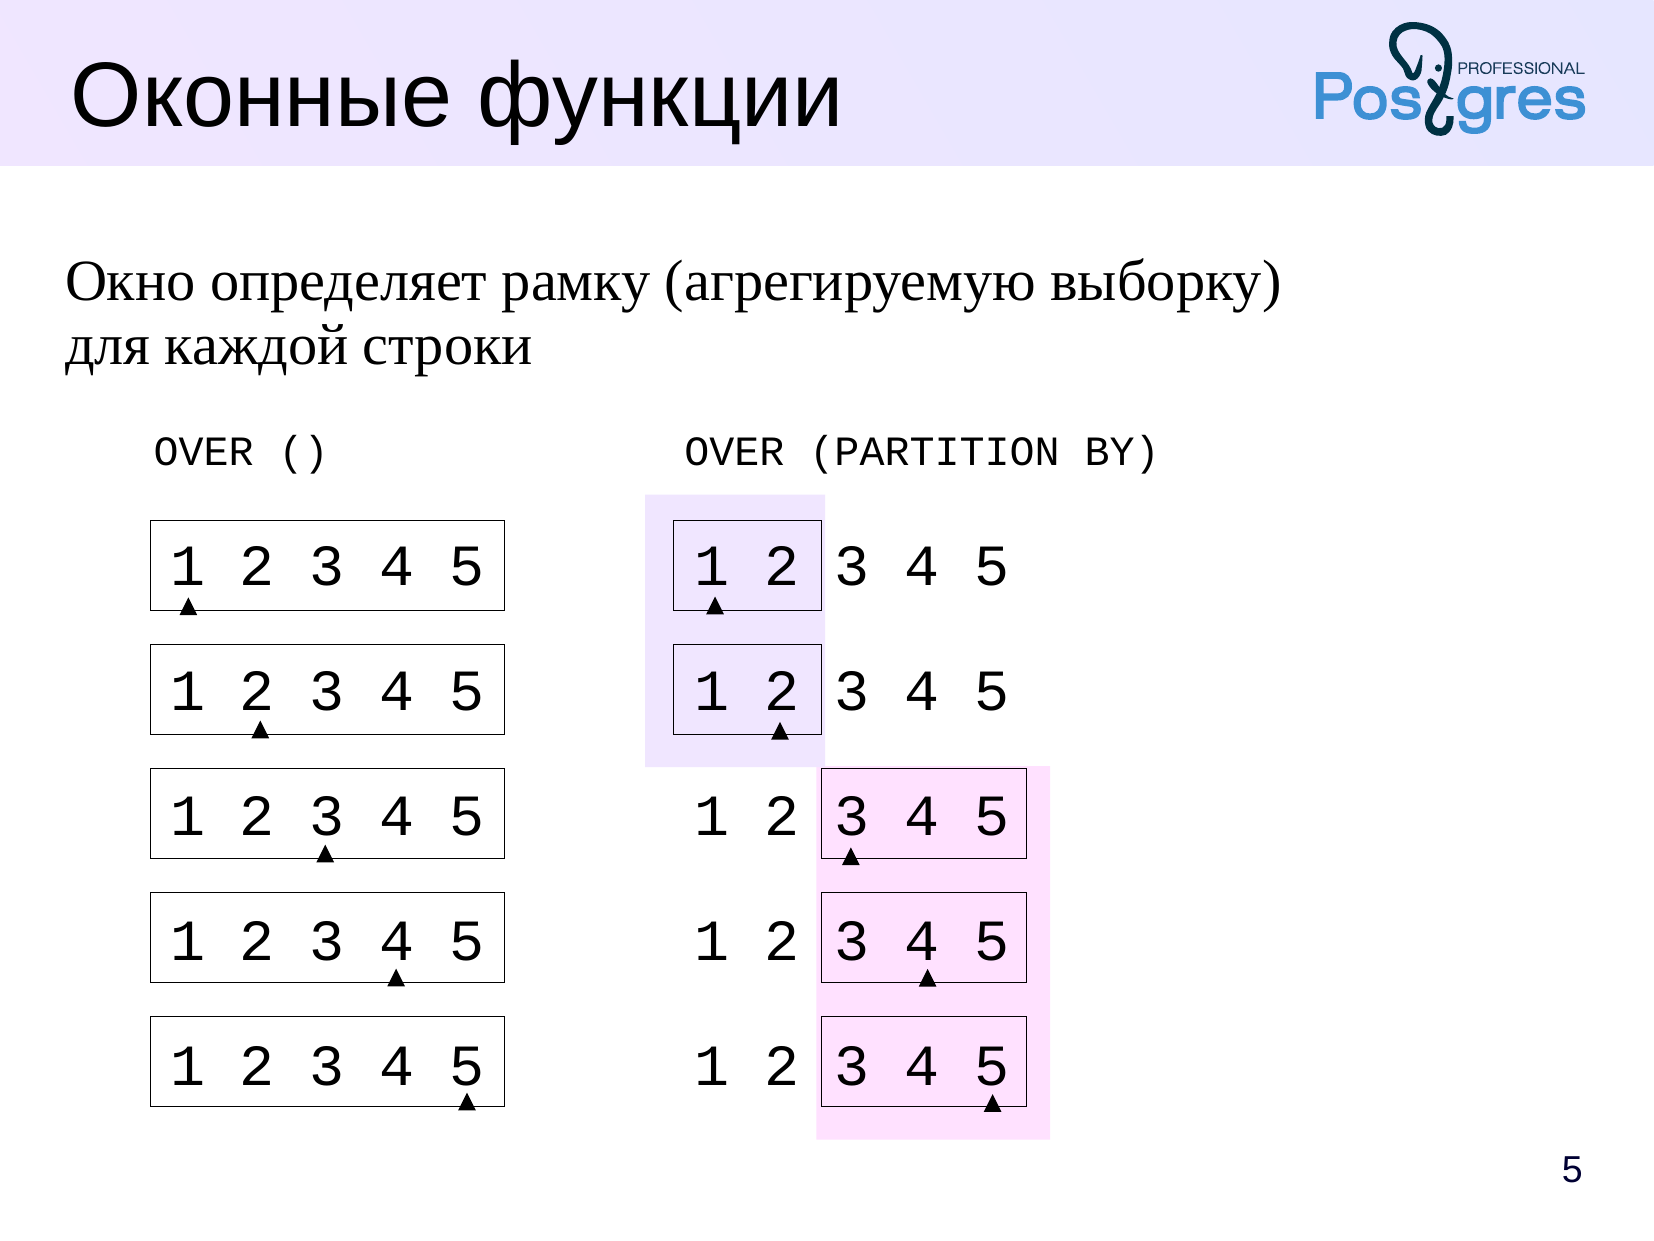

# Оконные функции
Окно определяет рамку (агрегируемую выборку)
для каждой строки
OVER ()	OVER (PARTITION BY)
 1 2 3 4 5 1 2 3 4 5
 1 2 3 4 5 1 2 3 4 5
 1 2 3 4 5 1 2 3 4 5
 1 2 3 4 5 1 2 3 4 5
 1 2 3 4 5 1 2 3 4 5